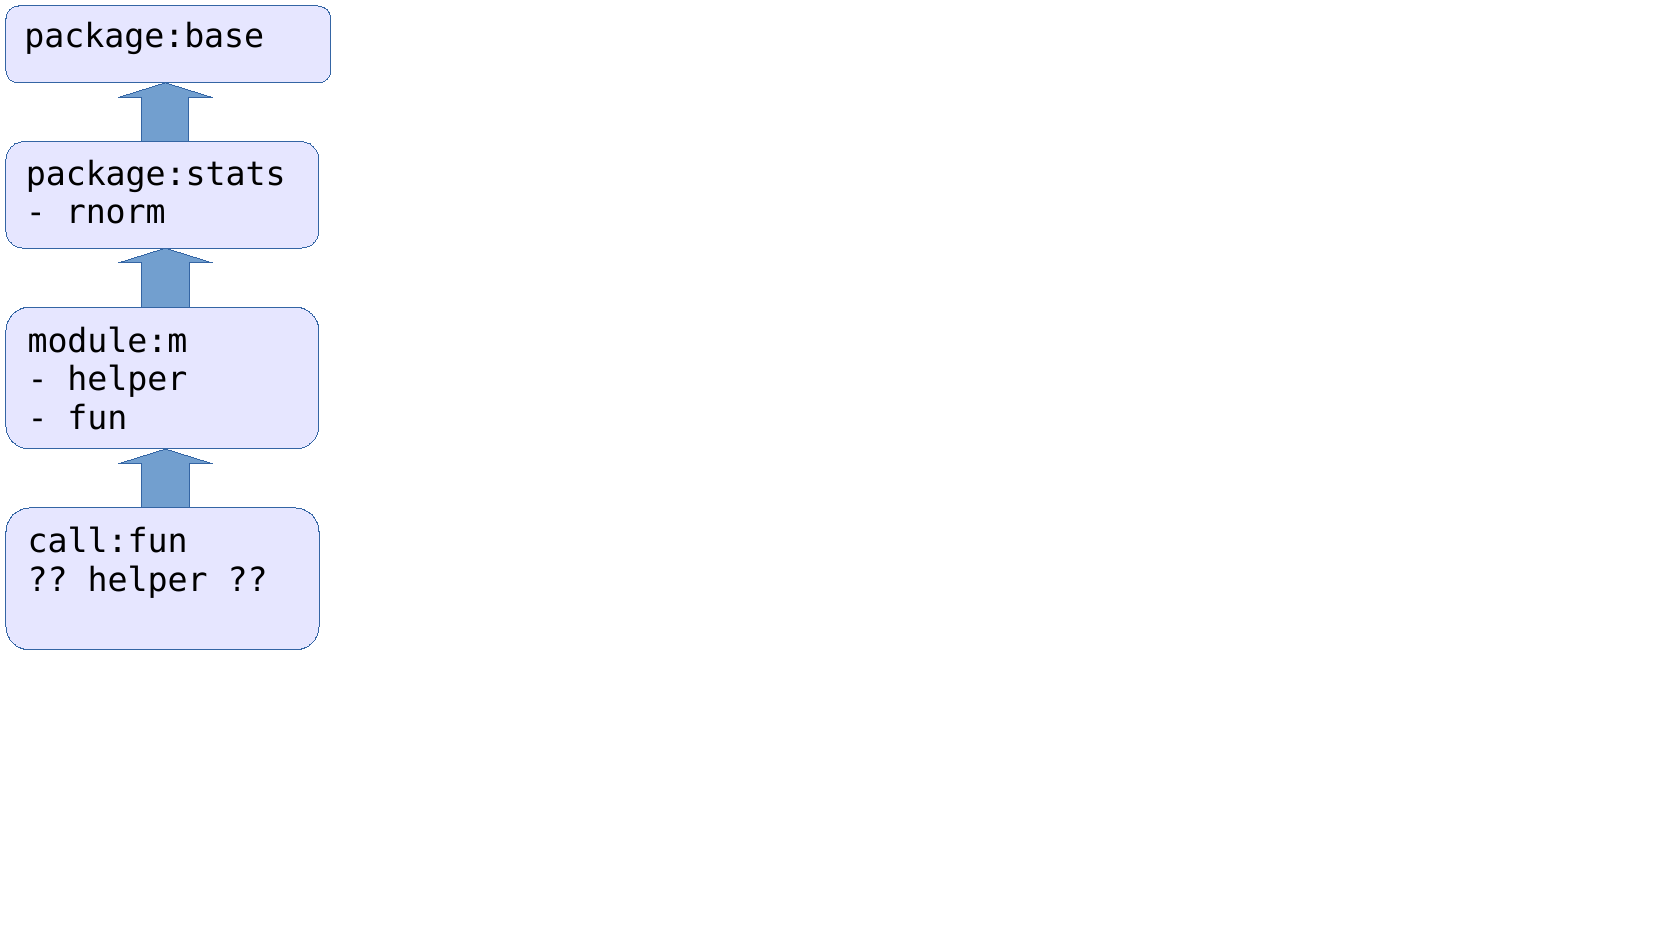

package:base
package:stats
- rnorm
module:m
- helper
- fun
call:fun
?? helper ??